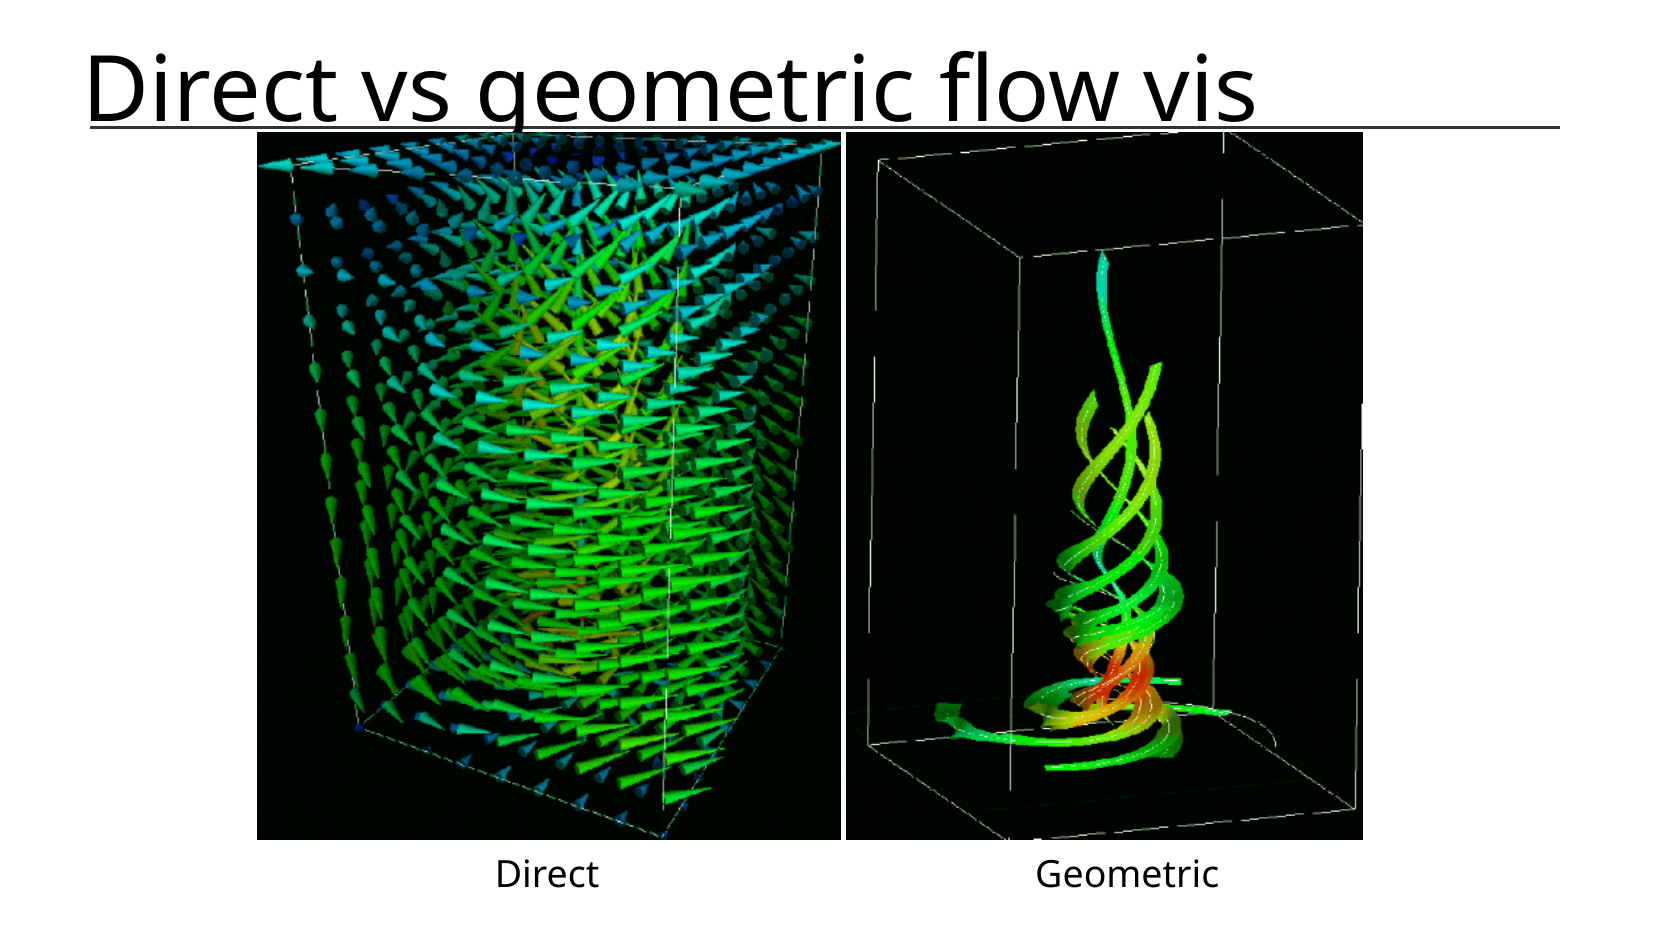

# Direct vs geometric flow vis
Direct
Geometric